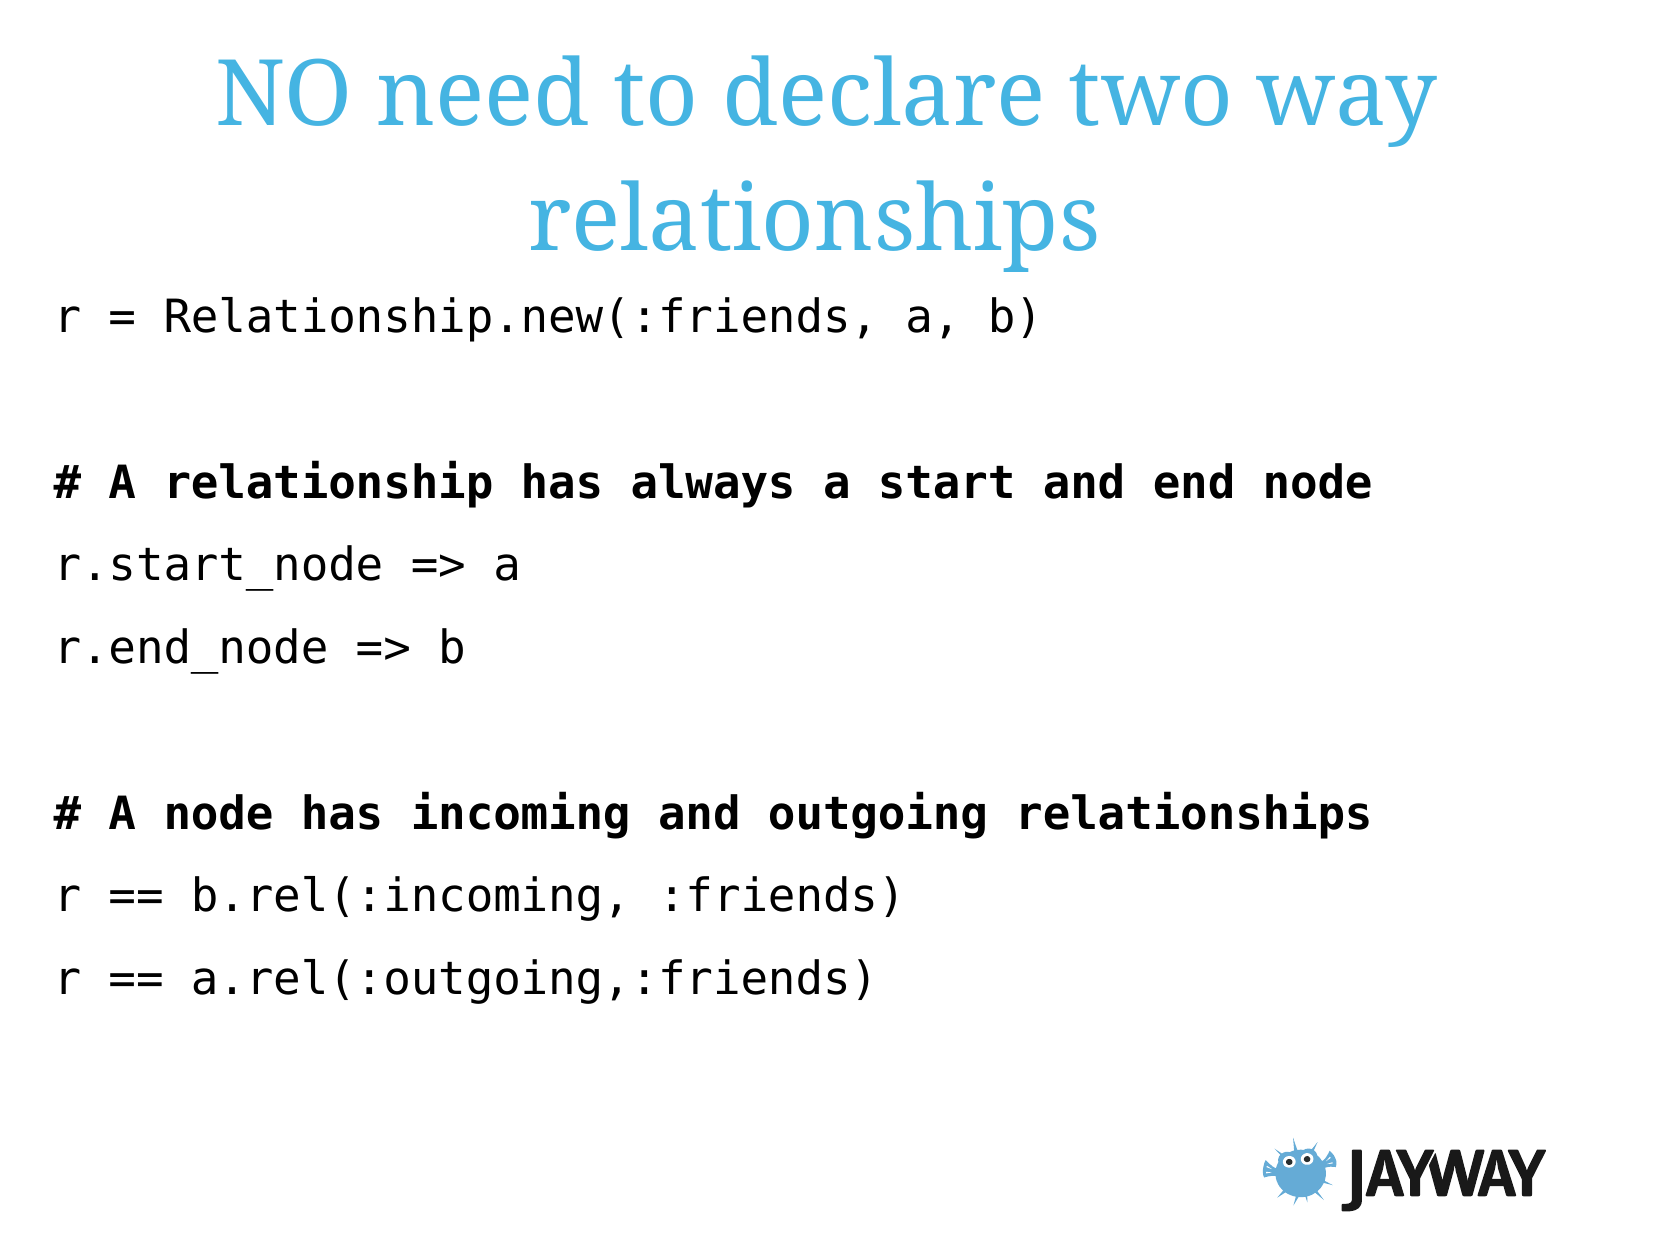

# NO need to declare two way relationships
r = Relationship.new(:friends, a, b)
# A relationship has always a start and end node
r.start_node => a
r.end_node => b
# A node has incoming and outgoing relationships
r == b.rel(:incoming, :friends)
r == a.rel(:outgoing,:friends)